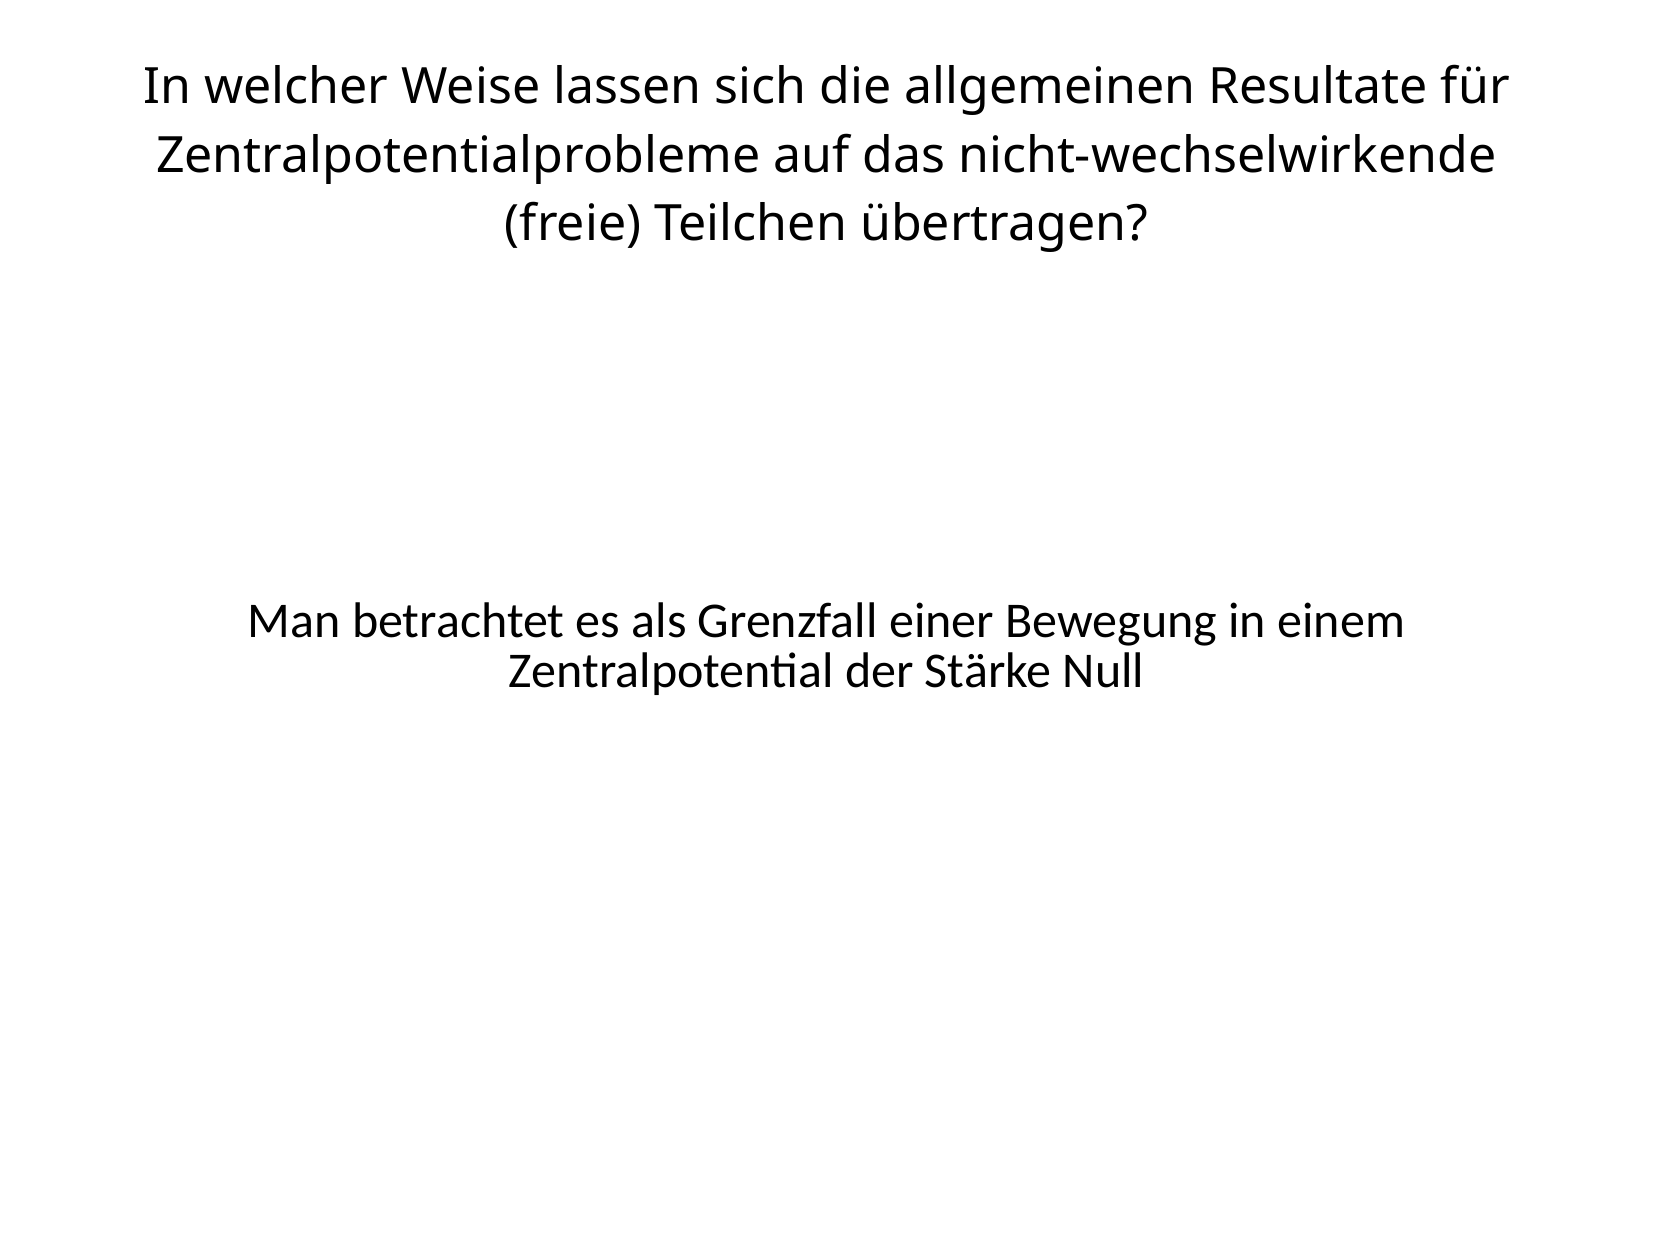

# In welcher Weise lassen sich die allgemeinen Resultate für Zentralpotentialprobleme auf das nicht-wechselwirkende (freie) Teilchen übertragen?
Man betrachtet es als Grenzfall einer Bewegung in einem Zentralpotential der Stärke Null